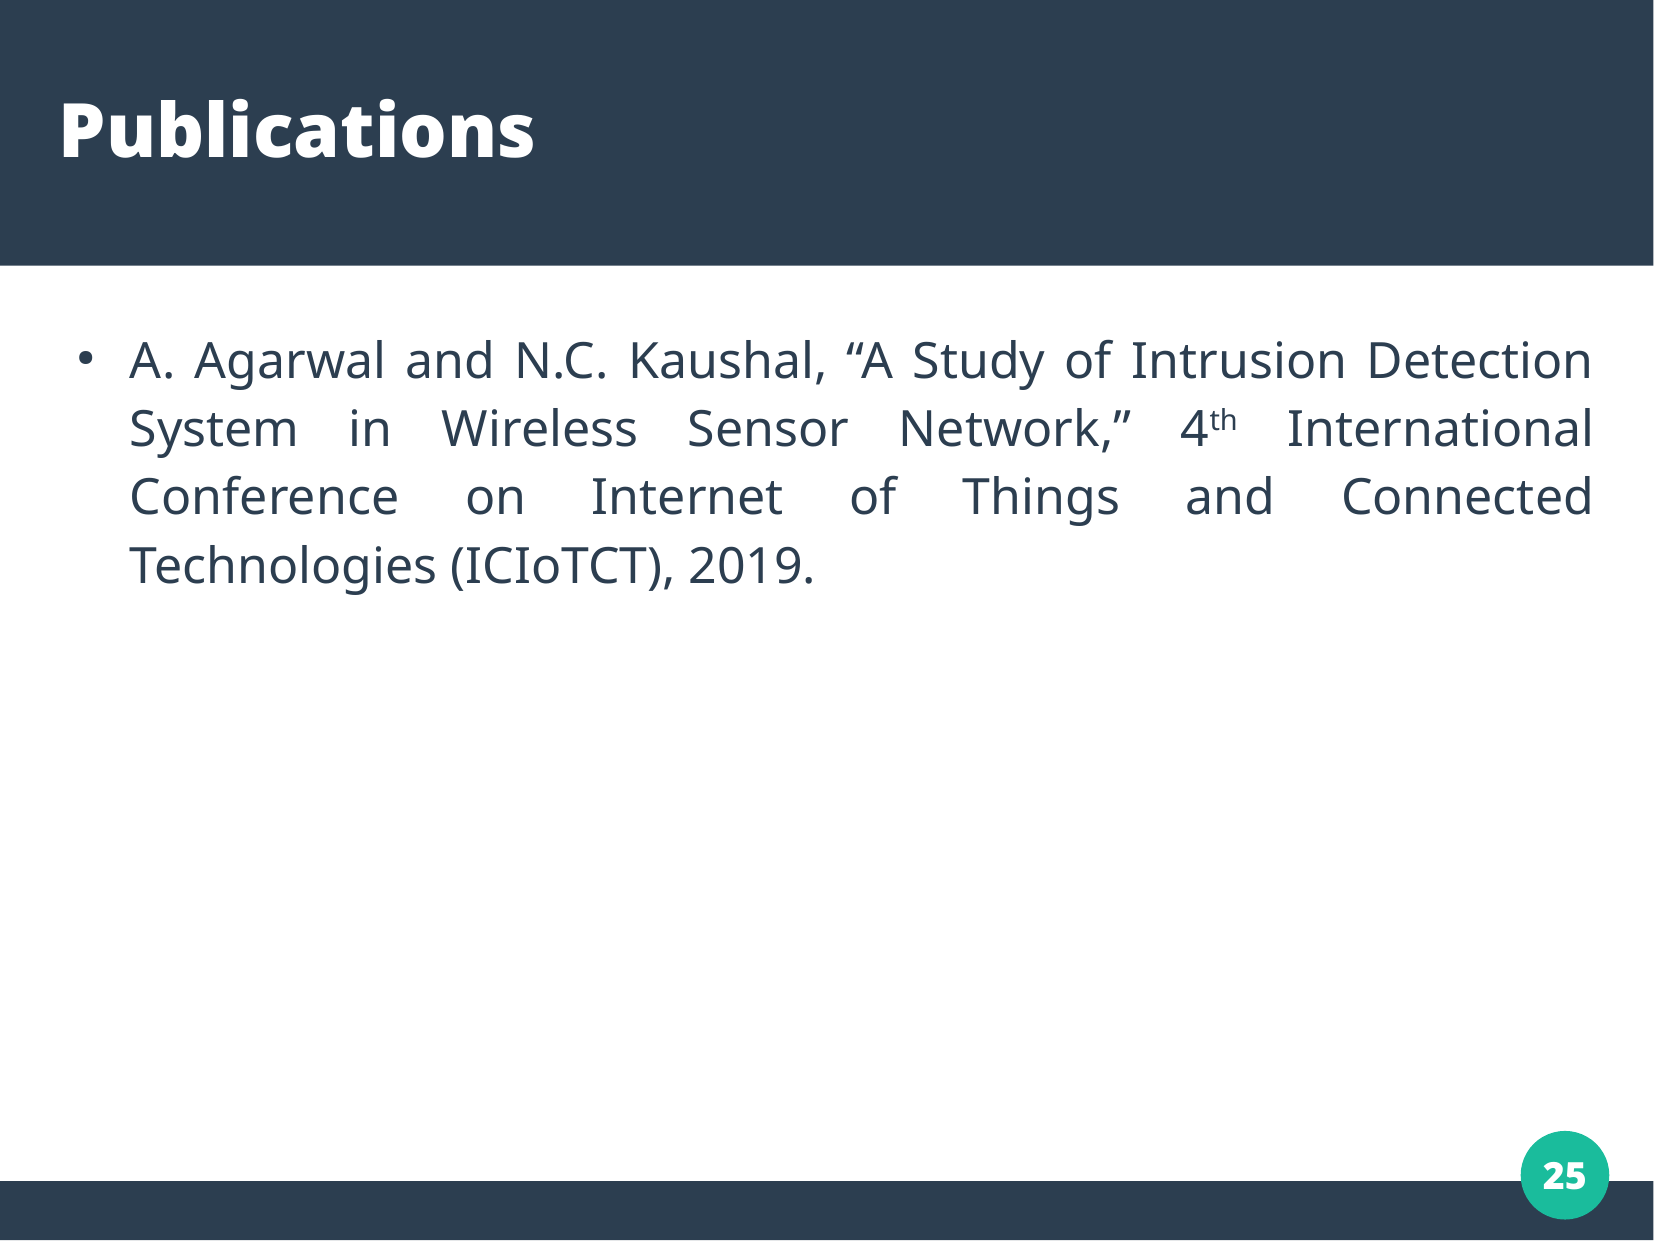

# Publications
A. Agarwal and N.C. Kaushal, “A Study of Intrusion Detection System in Wireless Sensor Network,” 4th International Conference on Internet of Things and Connected Technologies (ICIoTCT), 2019.
25